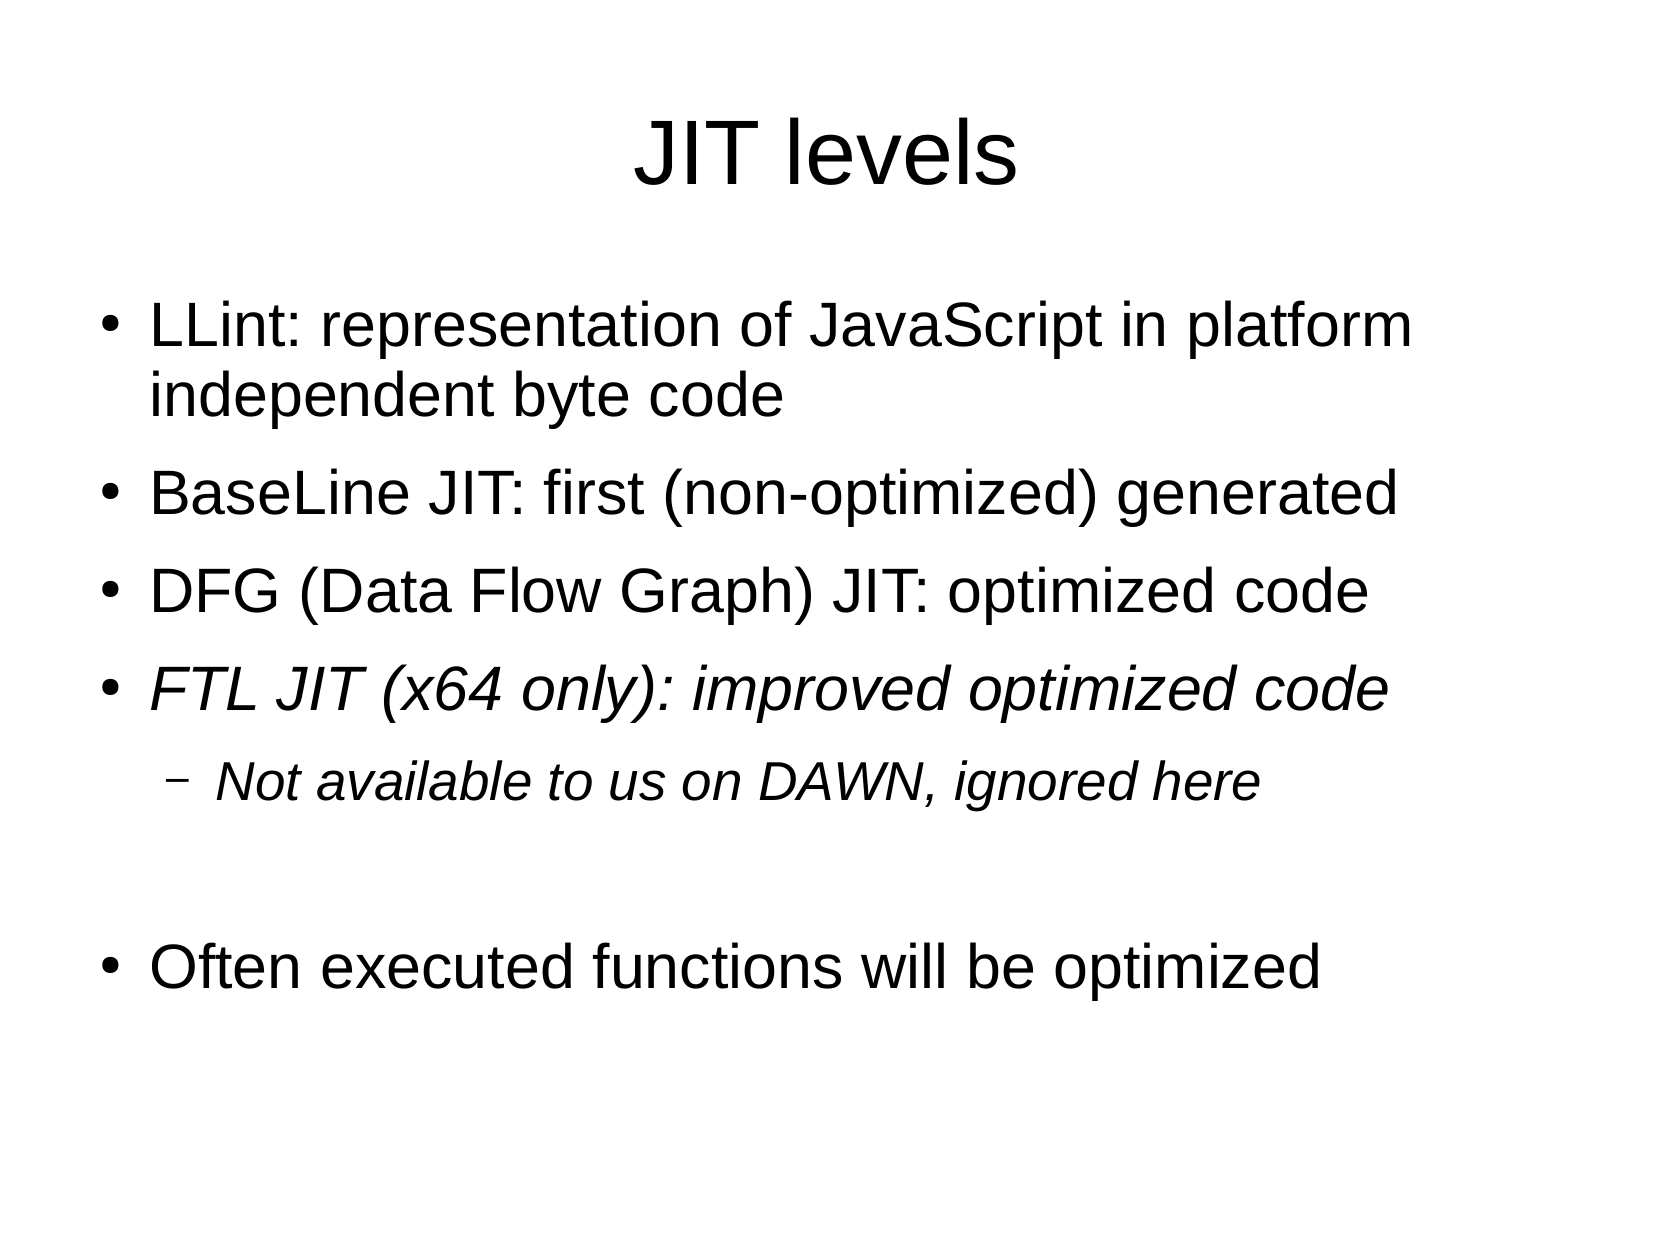

# JIT levels
LLint: representation of JavaScript in platform independent byte code
BaseLine JIT: first (non-optimized) generated
DFG (Data Flow Graph) JIT: optimized code
FTL JIT (x64 only): improved optimized code
Not available to us on DAWN, ignored here
Often executed functions will be optimized